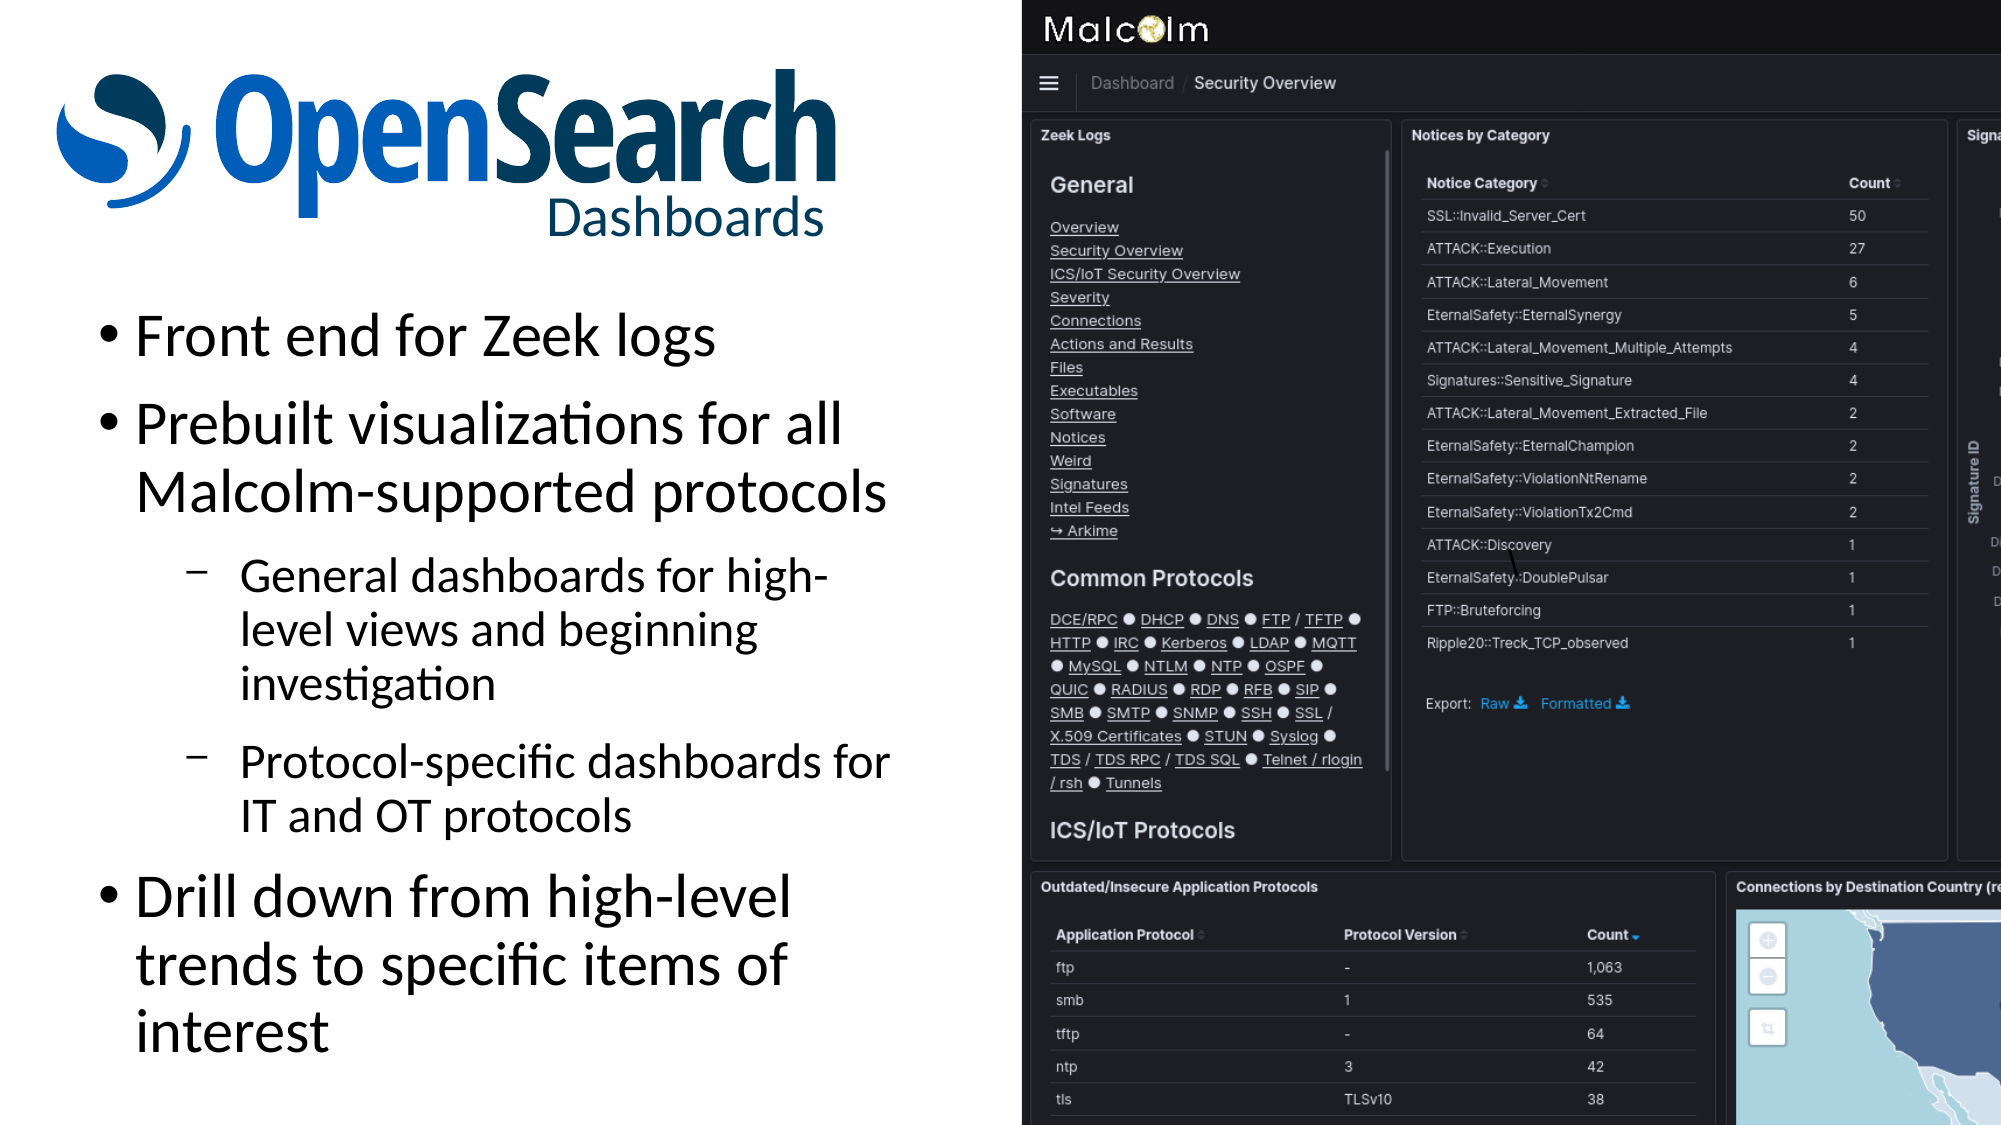

\
Dashboards
# Front end for Zeek logs
Prebuilt visualizations for all Malcolm-supported protocols
General dashboards for high-level views and beginning investigation
Protocol-specific dashboards for IT and OT protocols
Drill down from high-level trends to specific items of interest